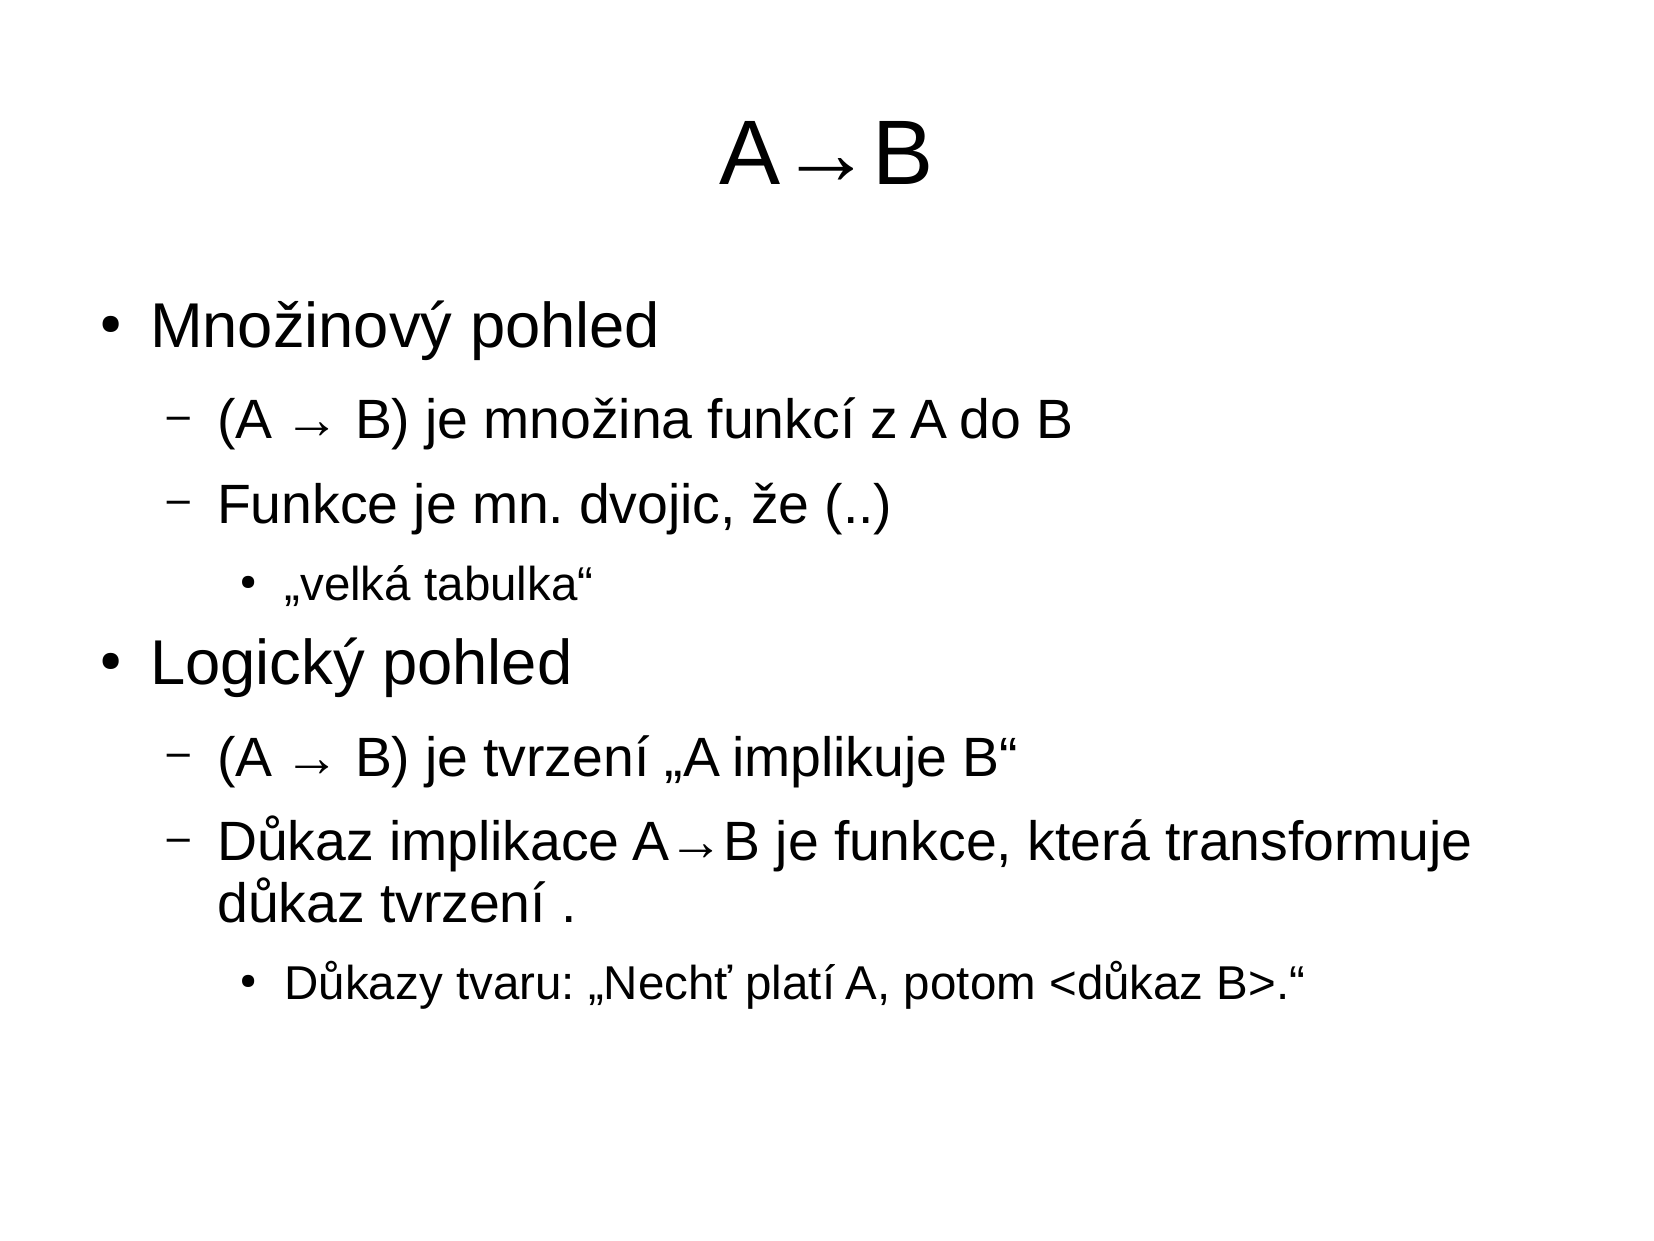

# A→B
Množinový pohled
(A → B) je množina funkcí z A do B
Funkce je mn. dvojic, že (..)
„velká tabulka“
Logický pohled
(A → B) je tvrzení „A implikuje B“
Důkaz implikace A→B je funkce, která transformuje důkaz tvrzení .
Důkazy tvaru: „Nechť platí A, potom <důkaz B>.“